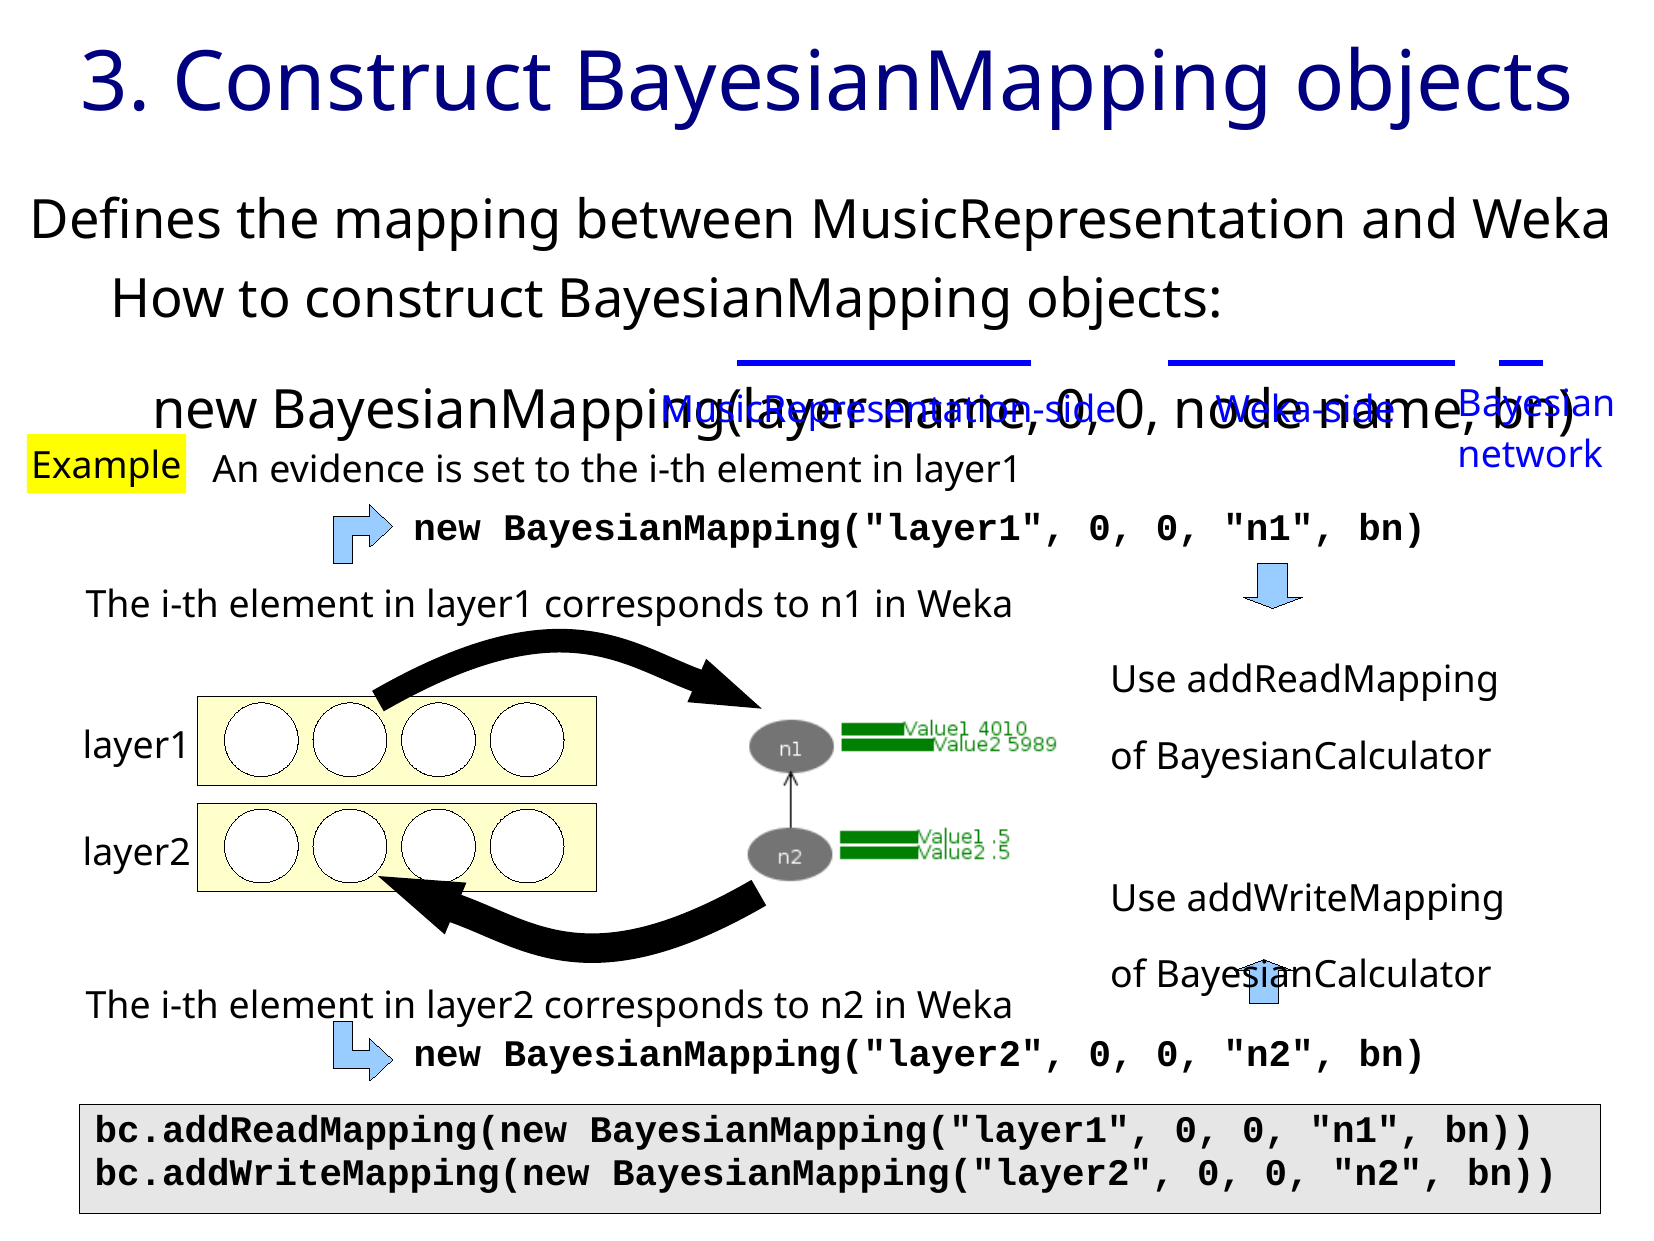

# 3. Construct BayesianMapping objects
Defines the mapping between MusicRepresentation and Weka
How to construct BayesianMapping objects:
 new BayesianMapping(layer name, 0, 0, node name, bn)
Bayesian
network
MusicRepresentation-side
Weka-side
Example
An evidence is set to the i-th element in layer1
new BayesianMapping("layer1", 0, 0, "n1", bn)
The i-th element in layer1 corresponds to n1 in Weka
Use addReadMapping
of BayesianCalculator
layer1
layer2
Use addWriteMapping
of BayesianCalculator
The i-th element in layer2 corresponds to n2 in Weka
new BayesianMapping("layer2", 0, 0, "n2", bn)
bc.addReadMapping(new BayesianMapping("layer1", 0, 0, "n1", bn))
bc.addWriteMapping(new BayesianMapping("layer2", 0, 0, "n2", bn))